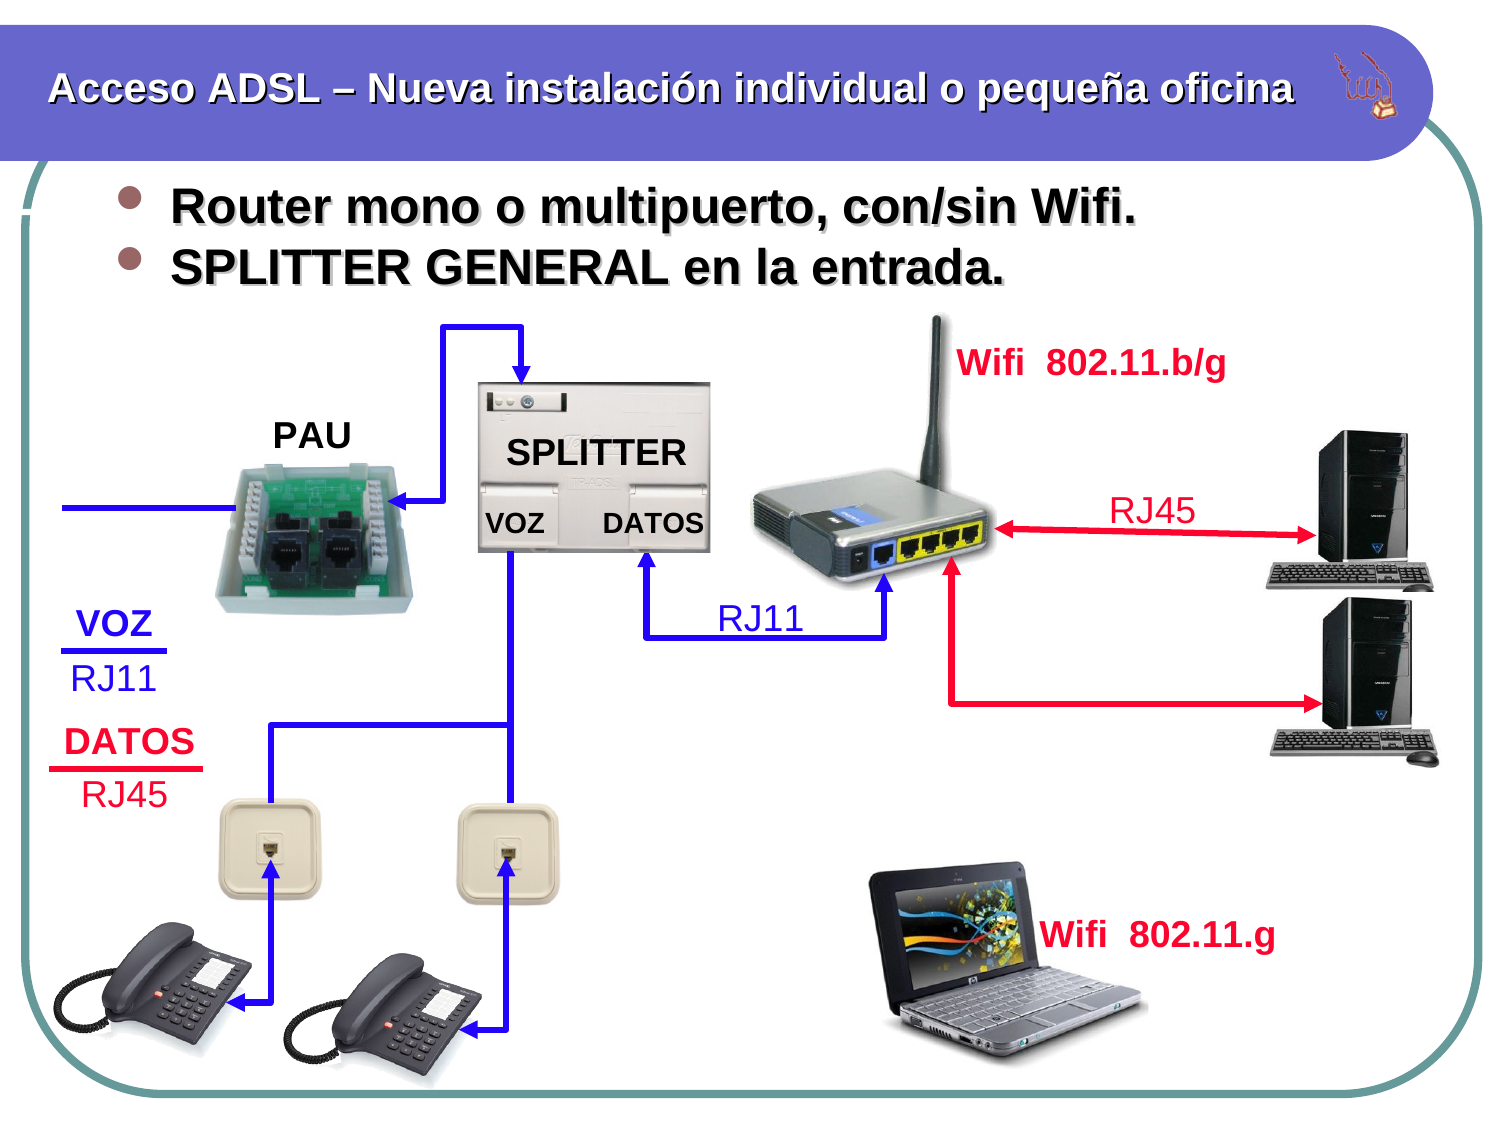

# Acceso ADSL – Nueva instalación individual o pequeña oficina
Router mono o multipuerto, con/sin Wifi.
SPLITTER GENERAL en la entrada.
Wifi 802.11.b/g
RJ45
RJ11
Wifi 802.11.g
SPLITTER
VOZ DATOS
PAU
VOZ
DATOS
RJ11
RJ45